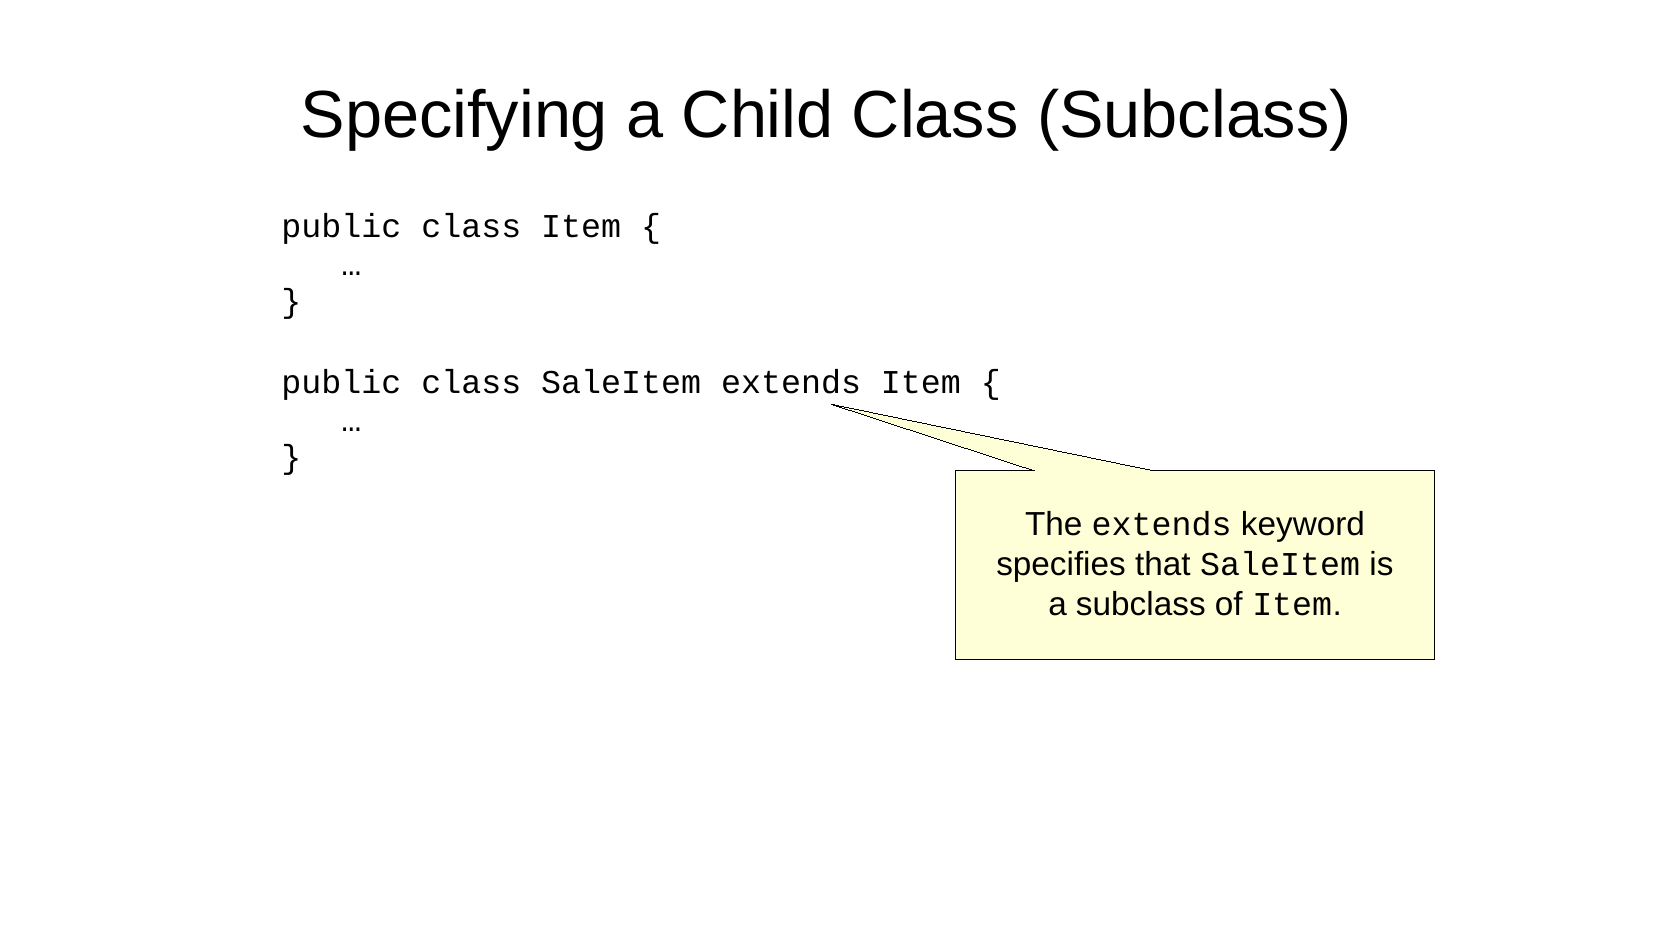

# Specifying a Child Class (Subclass)
public class Item {
 …
}
public class SaleItem extends Item {
 …
}
The extends keyword
specifies that SaleItem is
a subclass of Item.